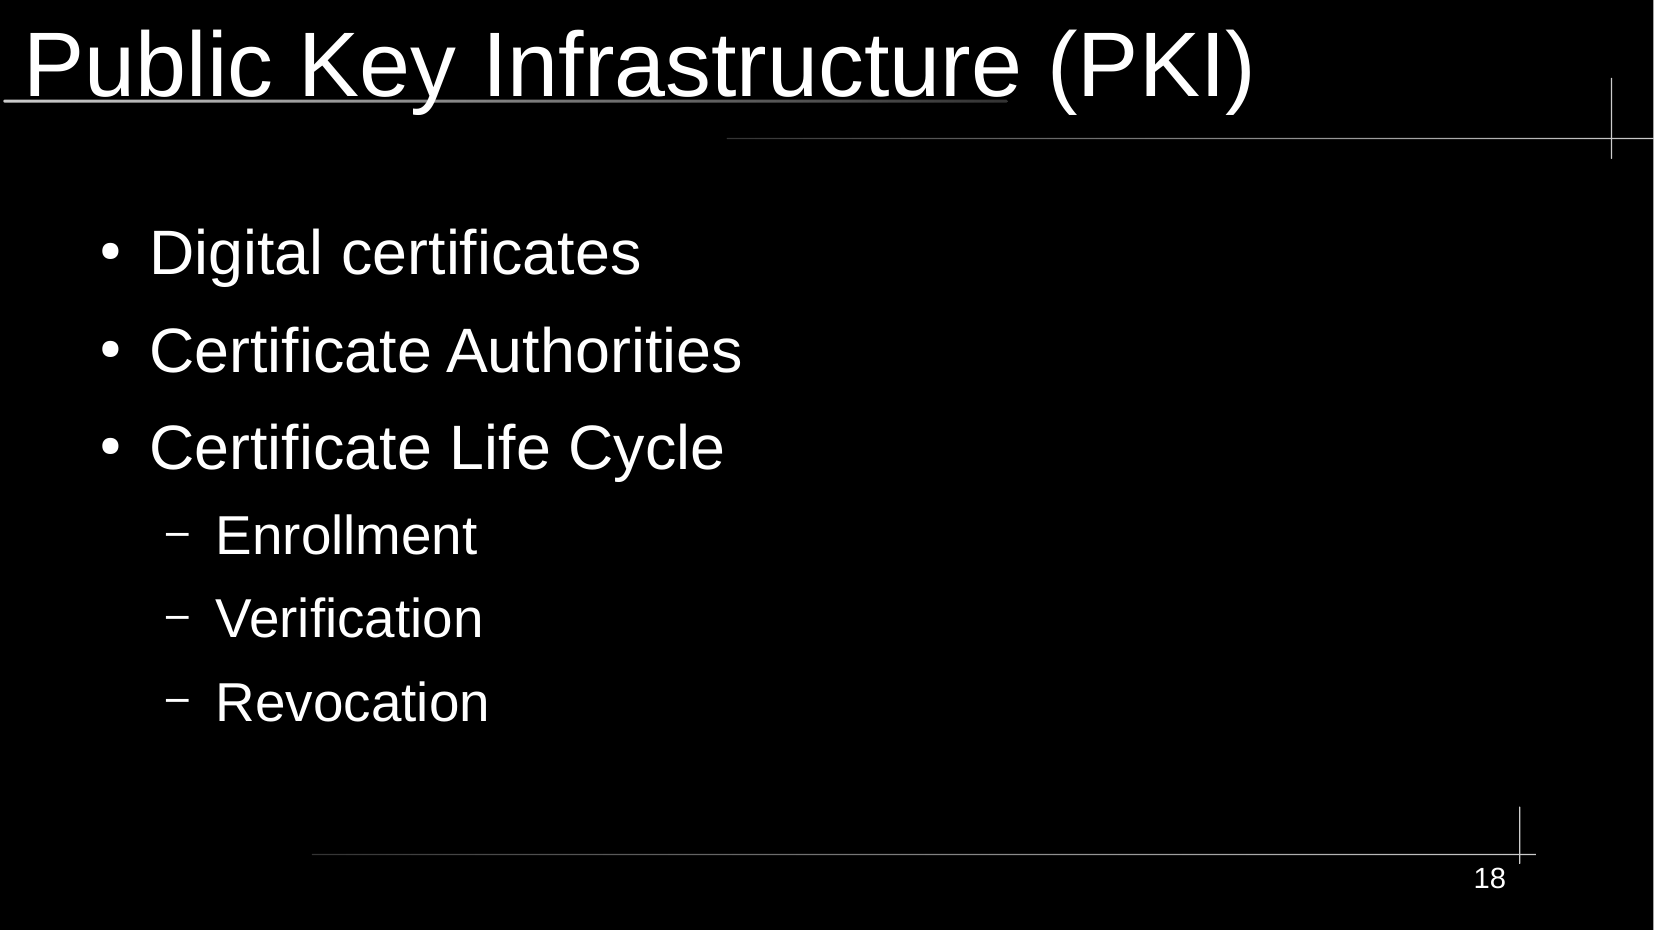

# Public Key Infrastructure (PKI)
Digital certificates
Certificate Authorities
Certificate Life Cycle
Enrollment
Verification
Revocation
18